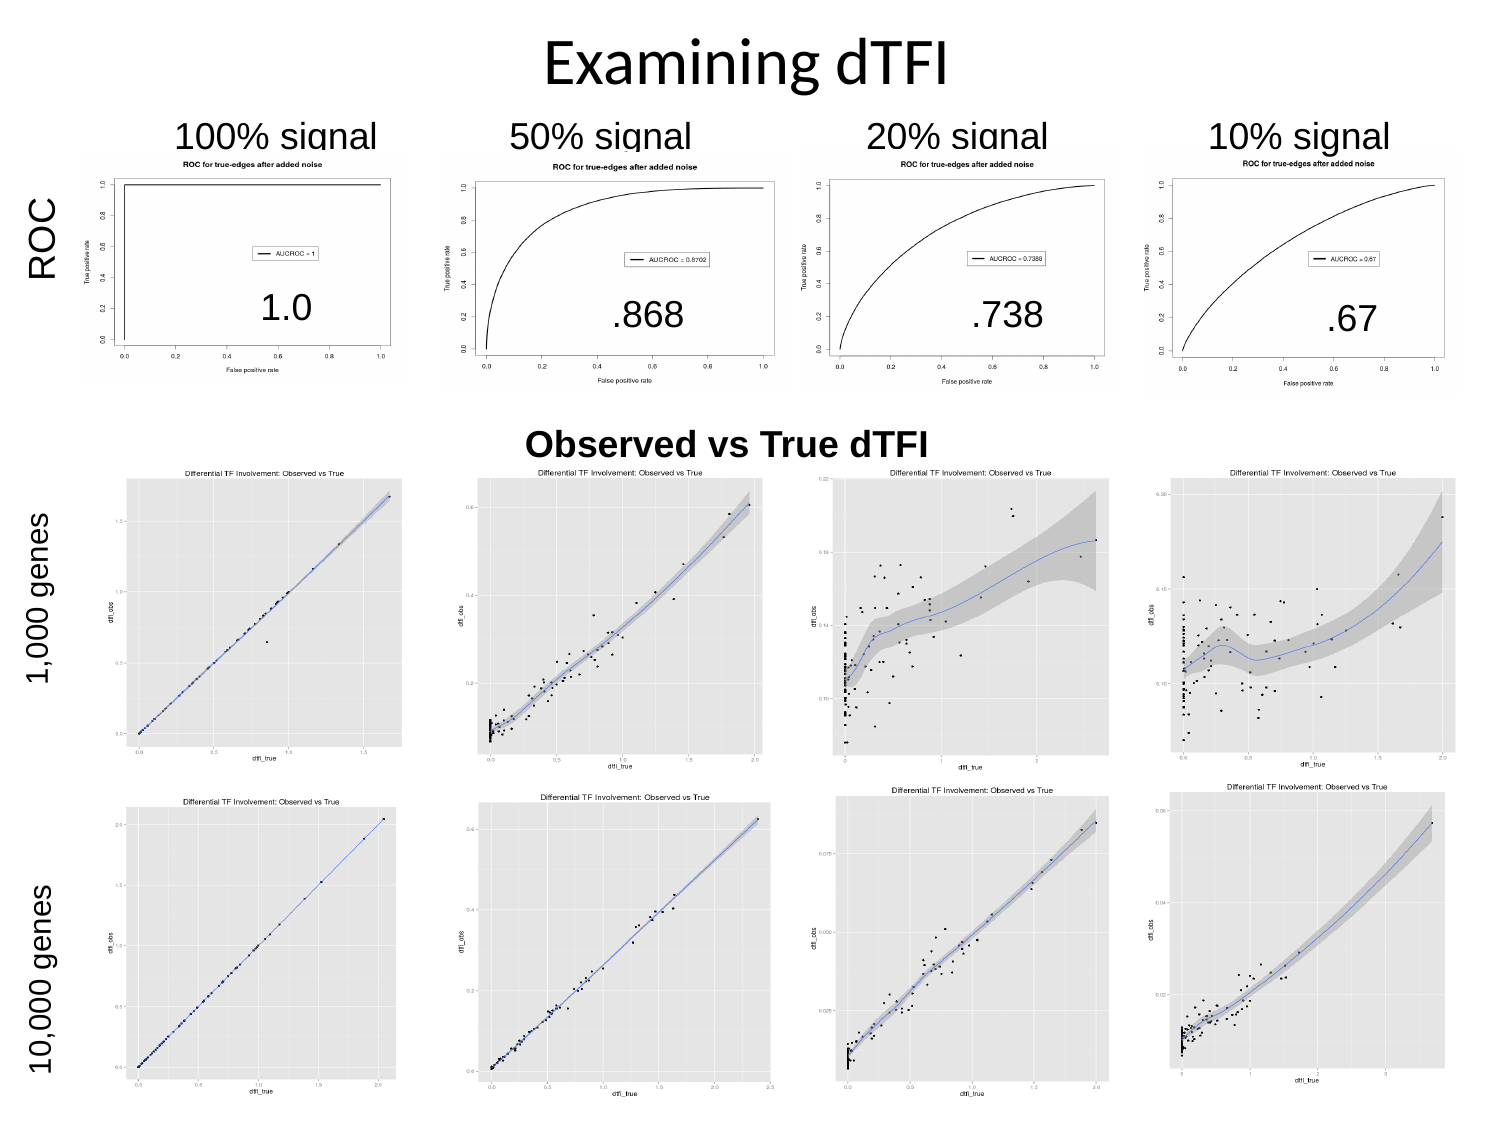

# Examining dTFI
100% signal
50% signal
20% signal
10% signal
ROC
1.0
.738
.868
.67
Observed vs True dTFI
1,000 genes
10,000 genes